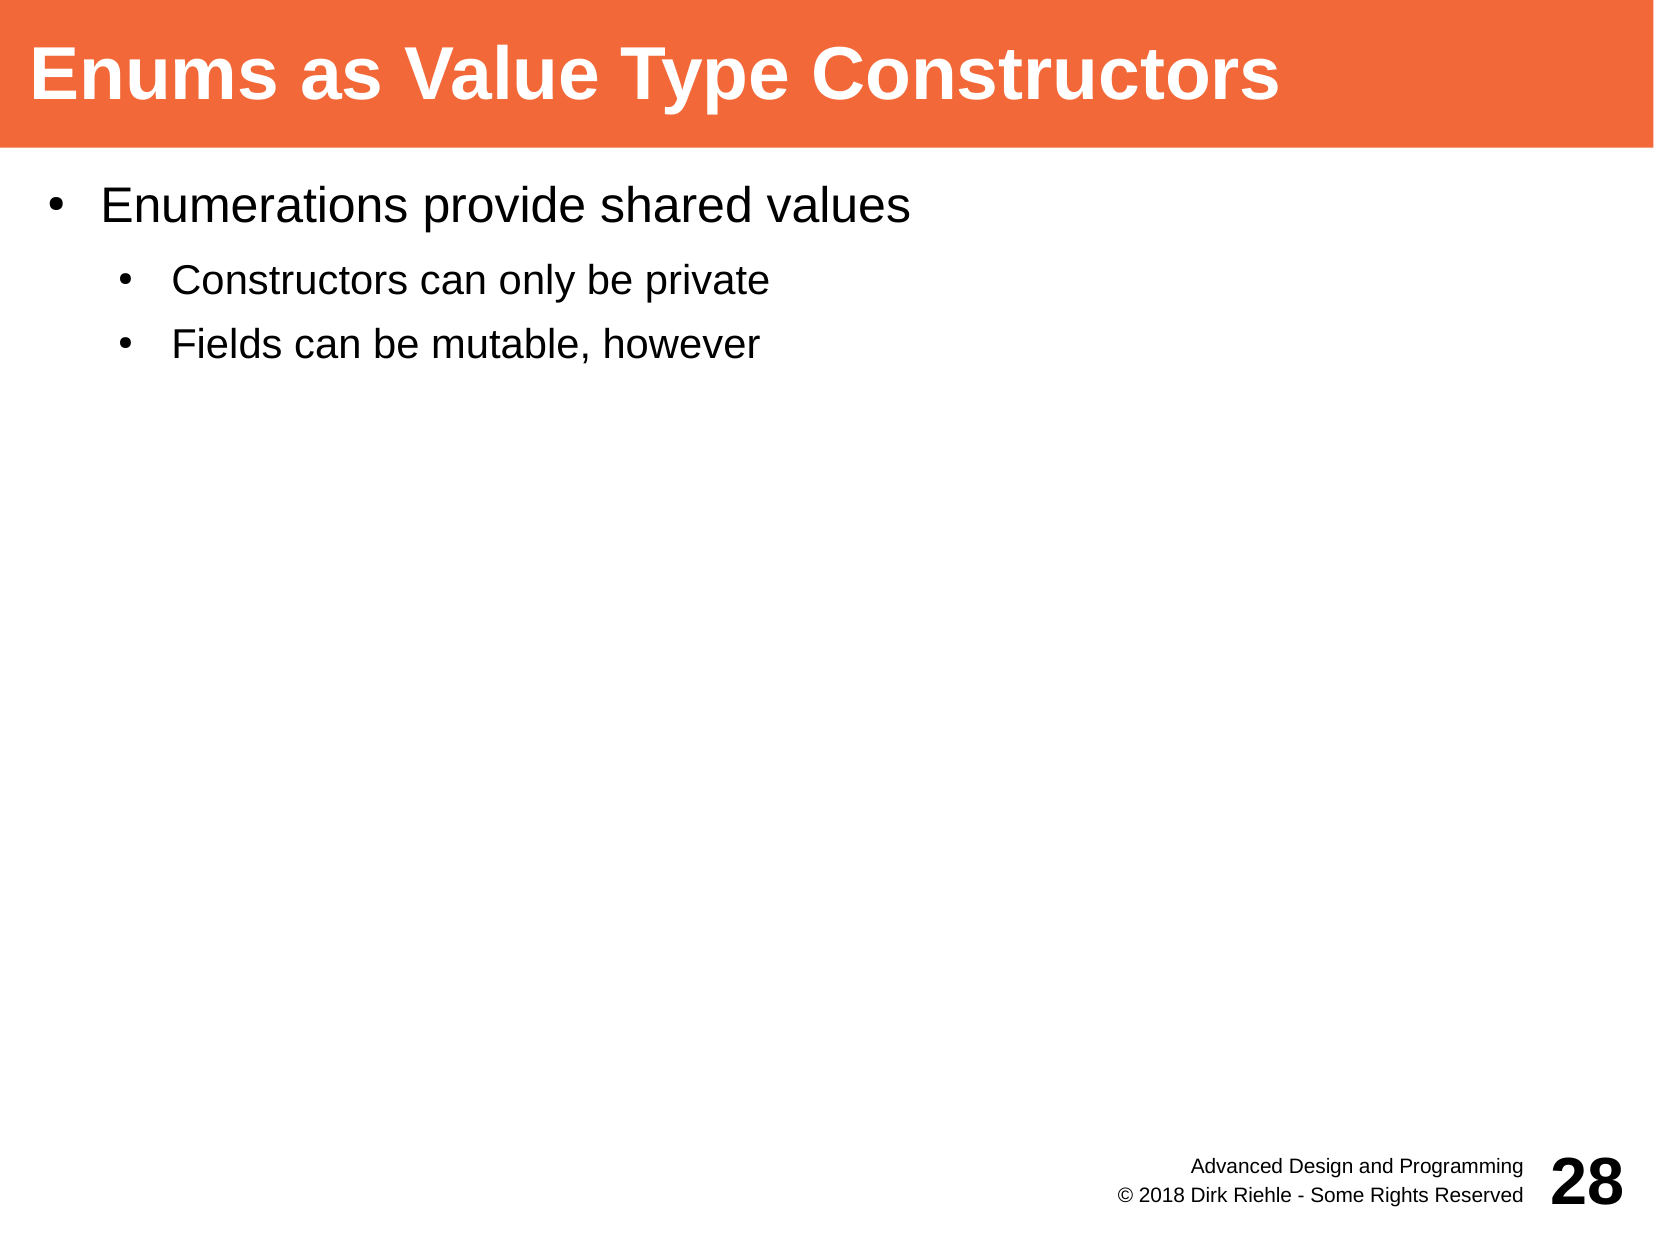

# Enums as Value Type Constructors
Enumerations provide shared values
Constructors can only be private
Fields can be mutable, however
Advanced Design and Programming
28
© 2018 Dirk Riehle - Some Rights Reserved